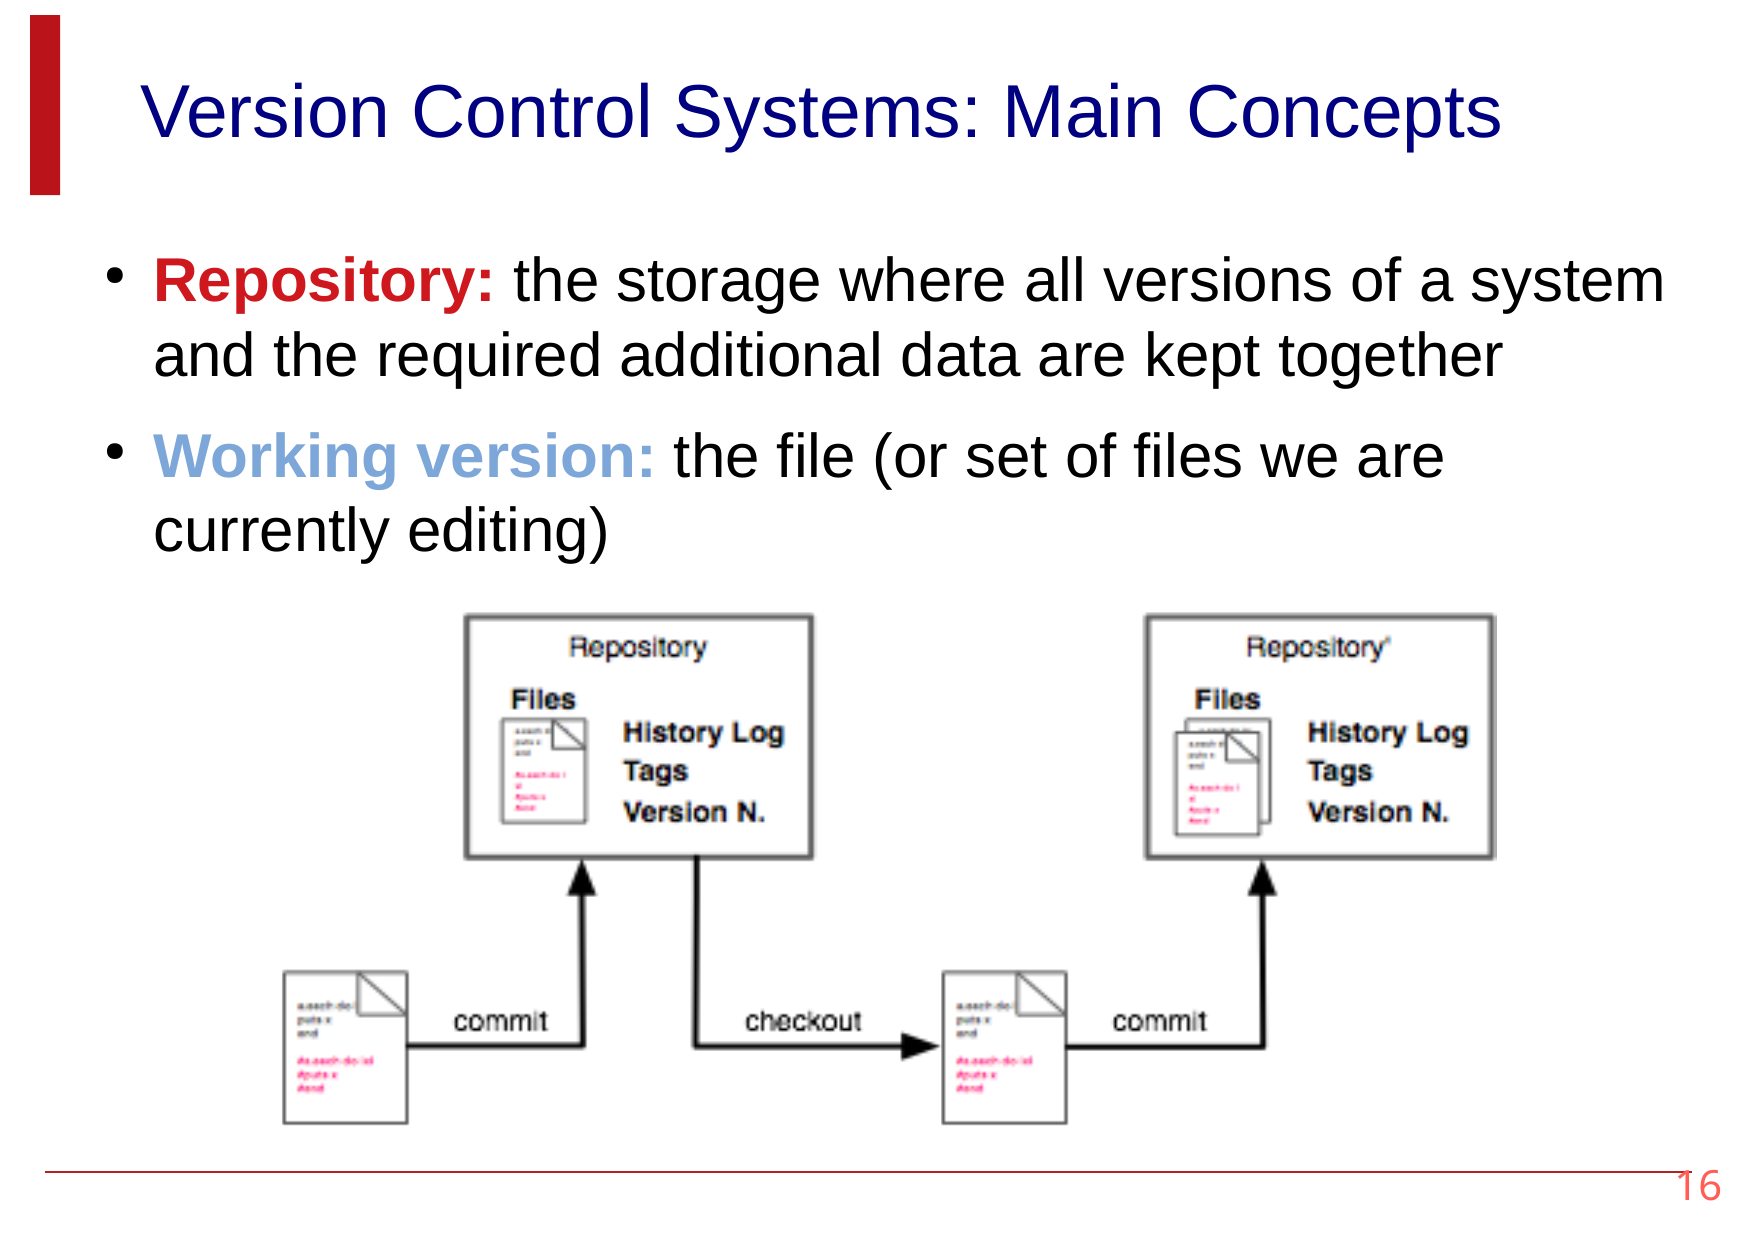

# Version Control Systems: Main Concepts
Repository: the storage where all versions of a system and the required additional data are kept together
Working version: the file (or set of files we are currently editing)